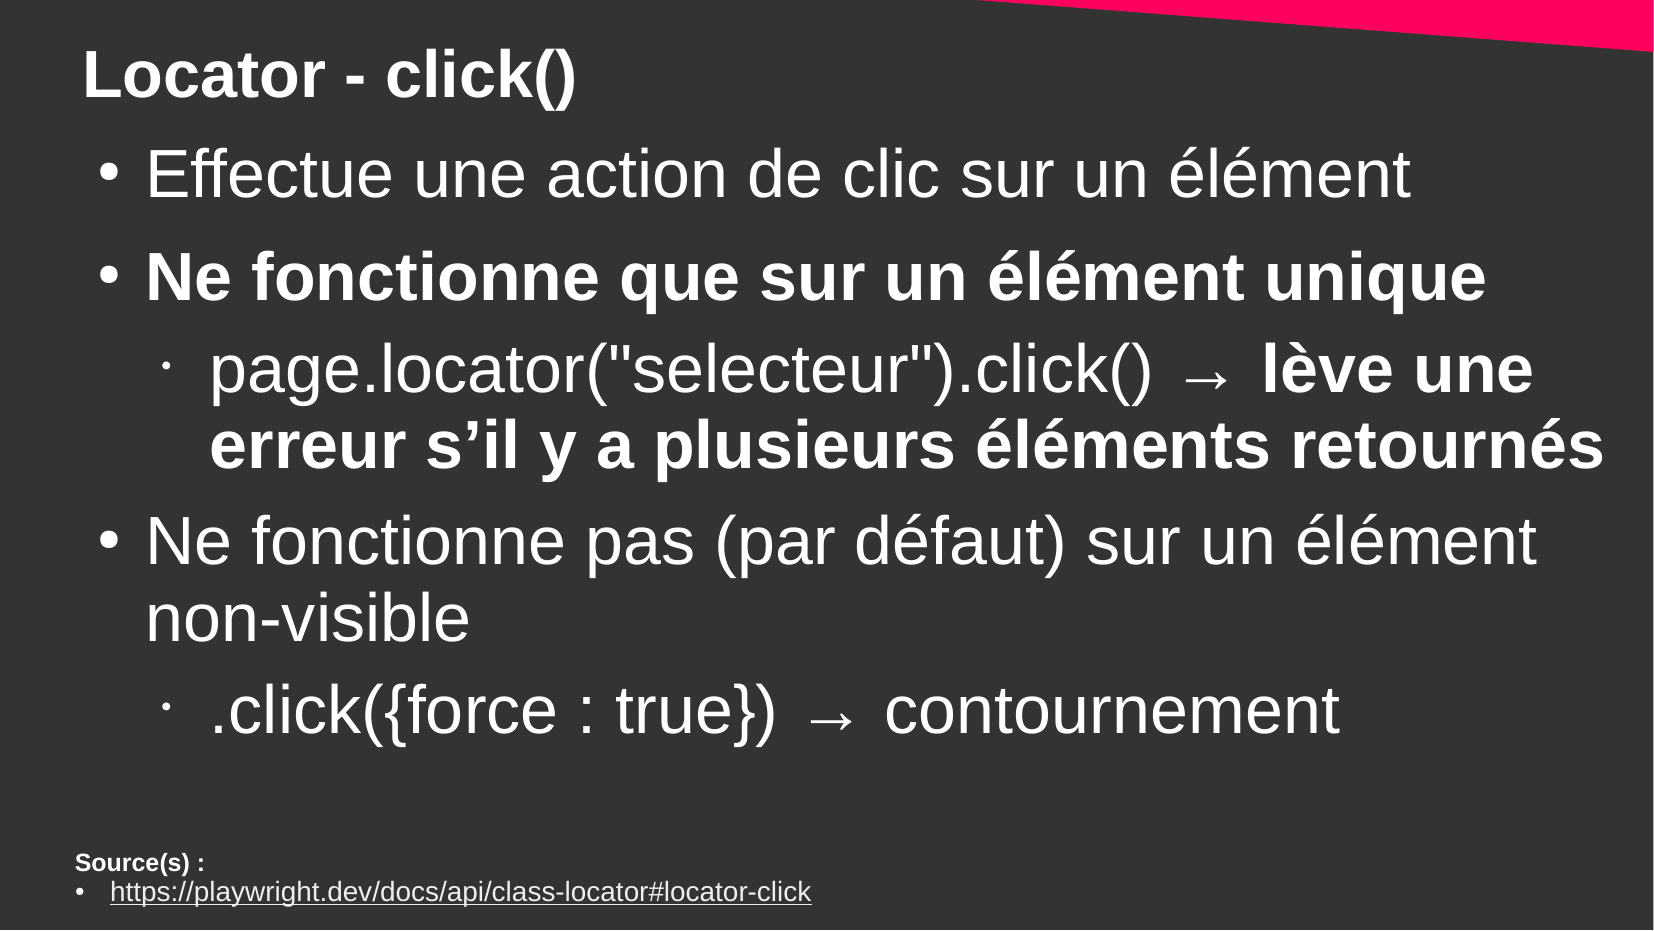

# Locator - click()
Effectue une action de clic sur un élément
Ne fonctionne que sur un élément unique
page.locator("selecteur").click() → lève une erreur s’il y a plusieurs éléments retournés
Ne fonctionne pas (par défaut) sur un élément non-visible
.click({force : true}) → contournement
Source(s) :
https://playwright.dev/docs/api/class-locator#locator-click